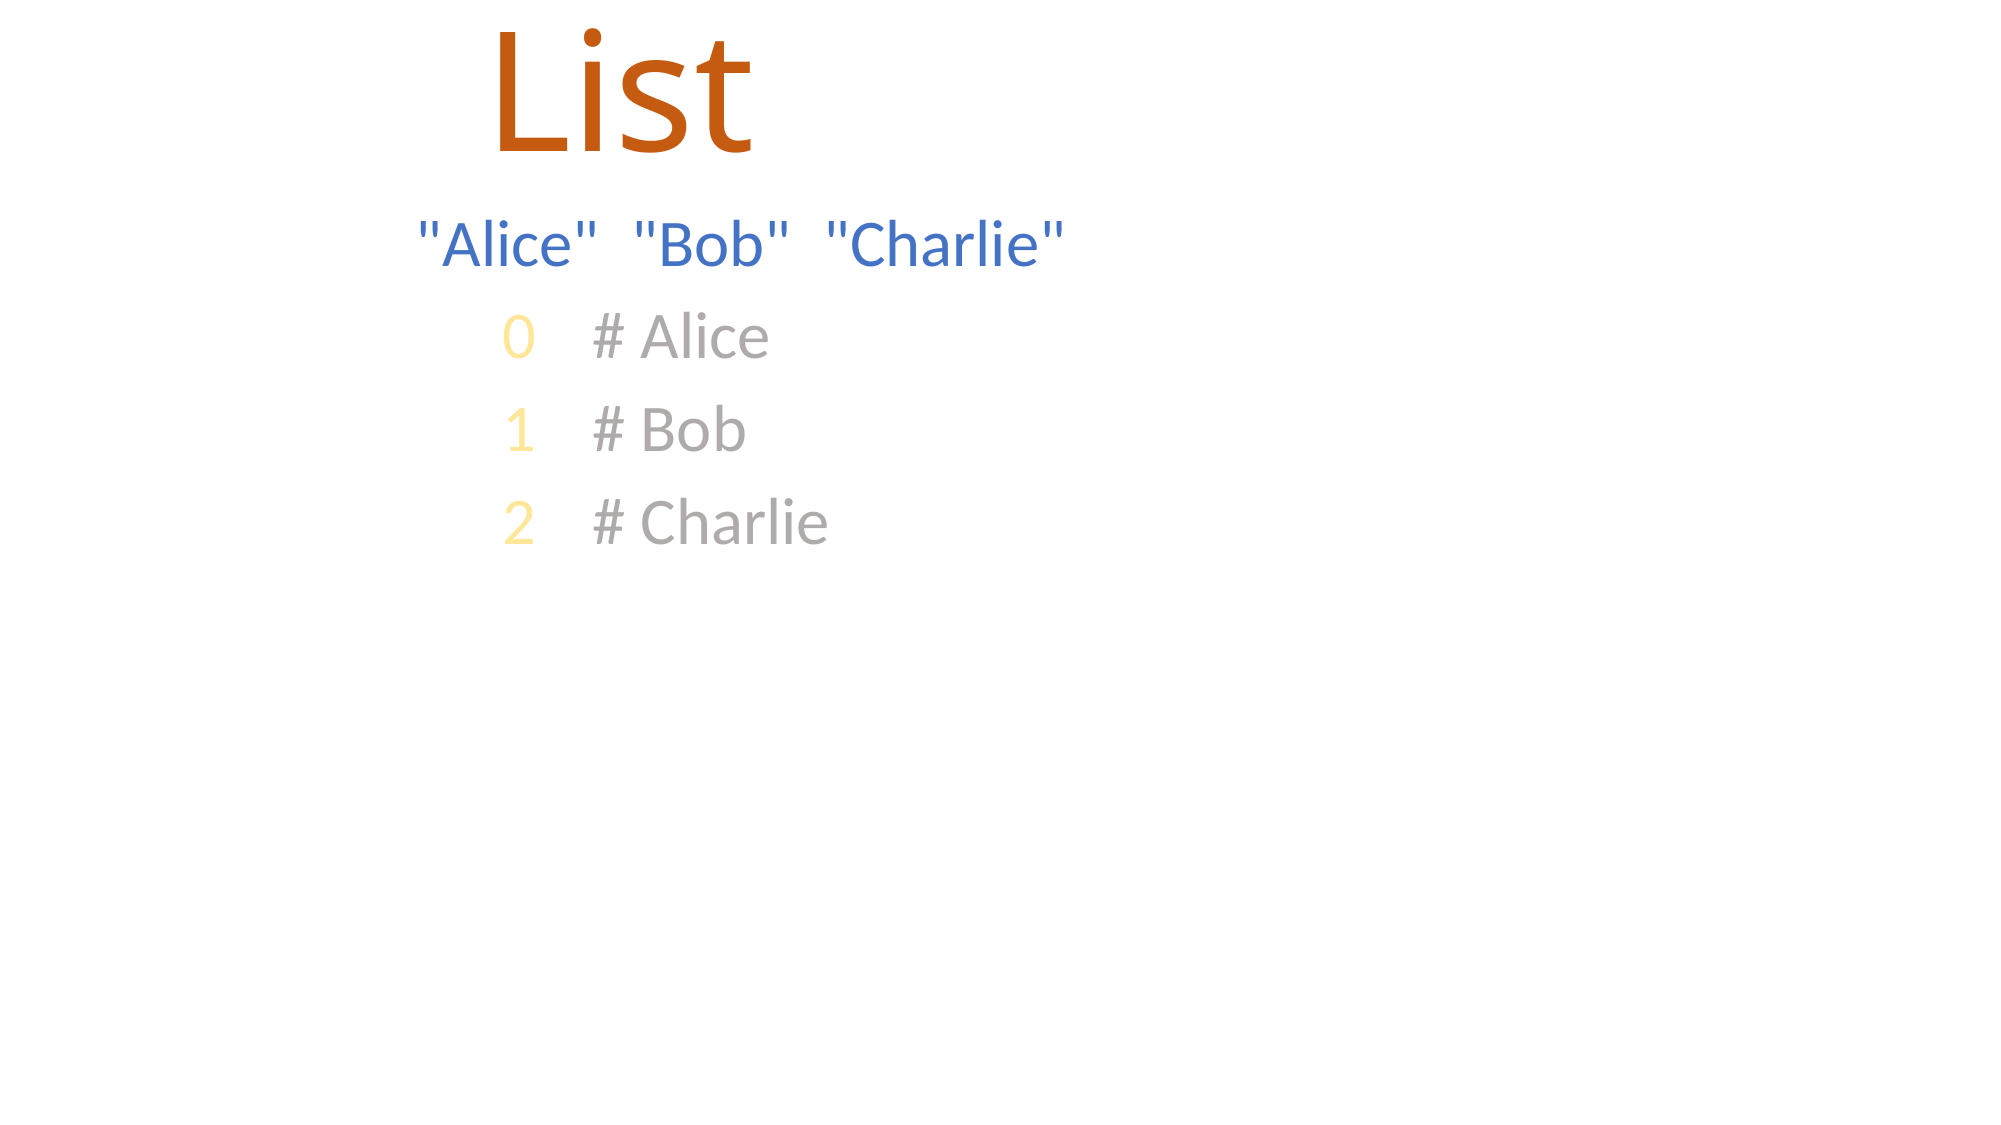

# List
names = ["Alice", "Bob", "Charlie"]
print(names[0]) # Alice
print(names[1]) # Bob
print(names[2]) # Charlie